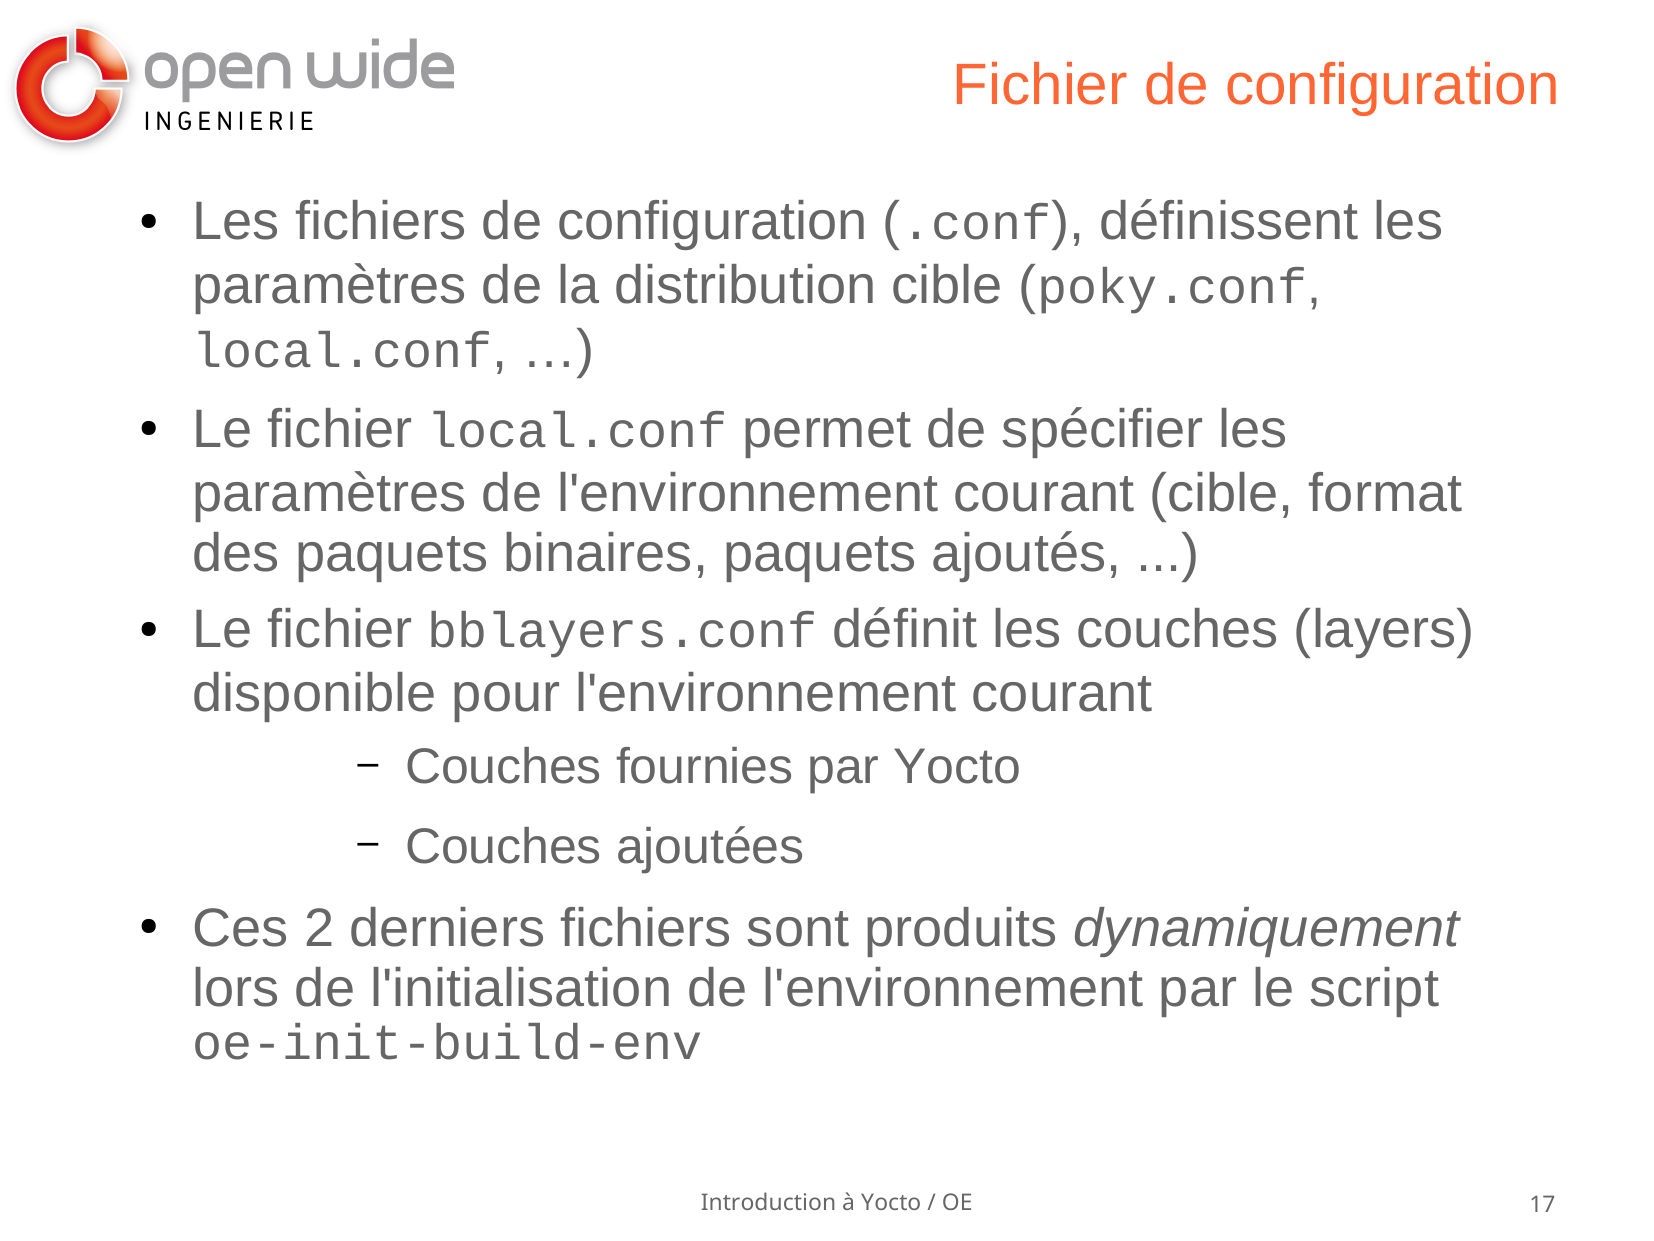

# Fichier de configuration
Les fichiers de configuration (.conf), définissent les paramètres de la distribution cible (poky.conf, local.conf, …)
Le fichier local.conf permet de spécifier les paramètres de l'environnement courant (cible, format des paquets binaires, paquets ajoutés, ...)
Le fichier bblayers.conf définit les couches (layers) disponible pour l'environnement courant
Couches fournies par Yocto
Couches ajoutées
Ces 2 derniers fichiers sont produits dynamiquement lors de l'initialisation de l'environnement par le script oe-init-build-env